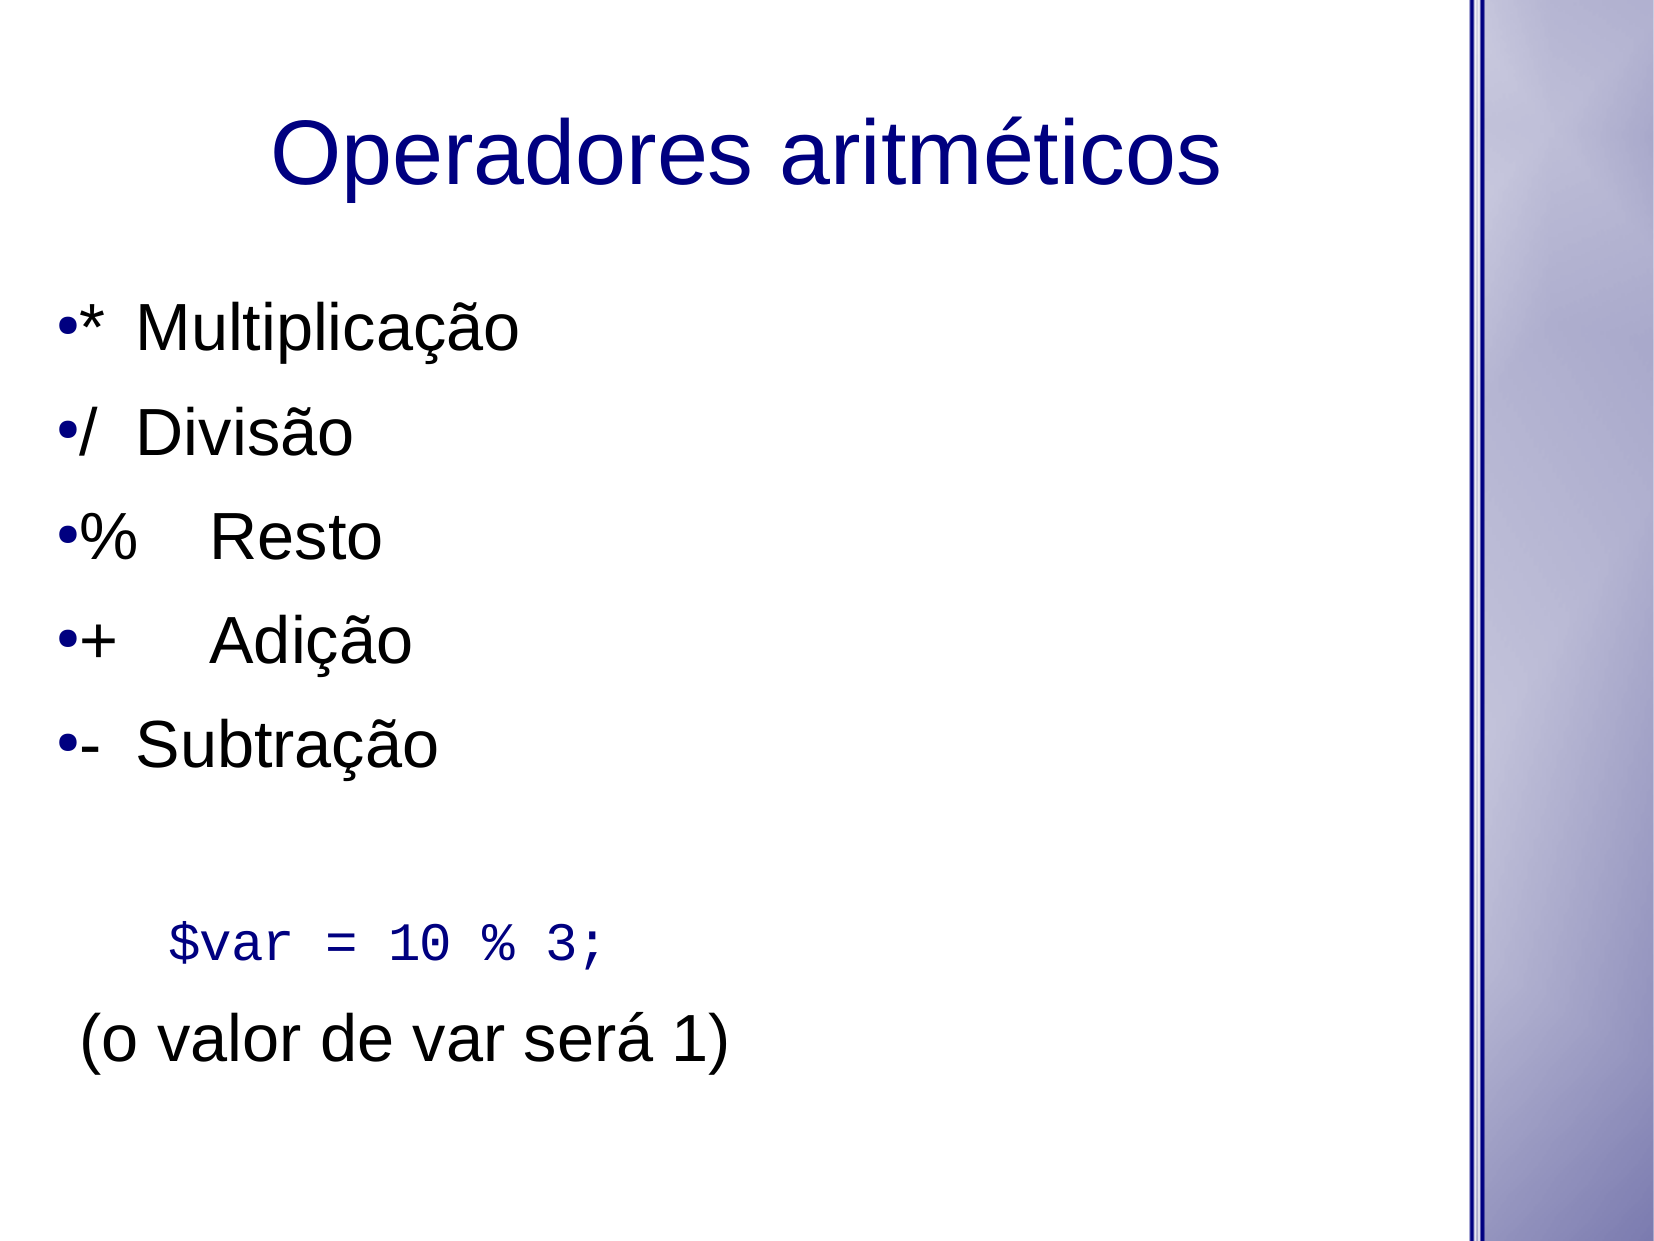

# Operadores aritméticos
* 	Multiplicação
/ 	Divisão
% 	Resto
+ 	Adição
- 	Subtração
$var = 10 % 3;
(o valor de var será 1)